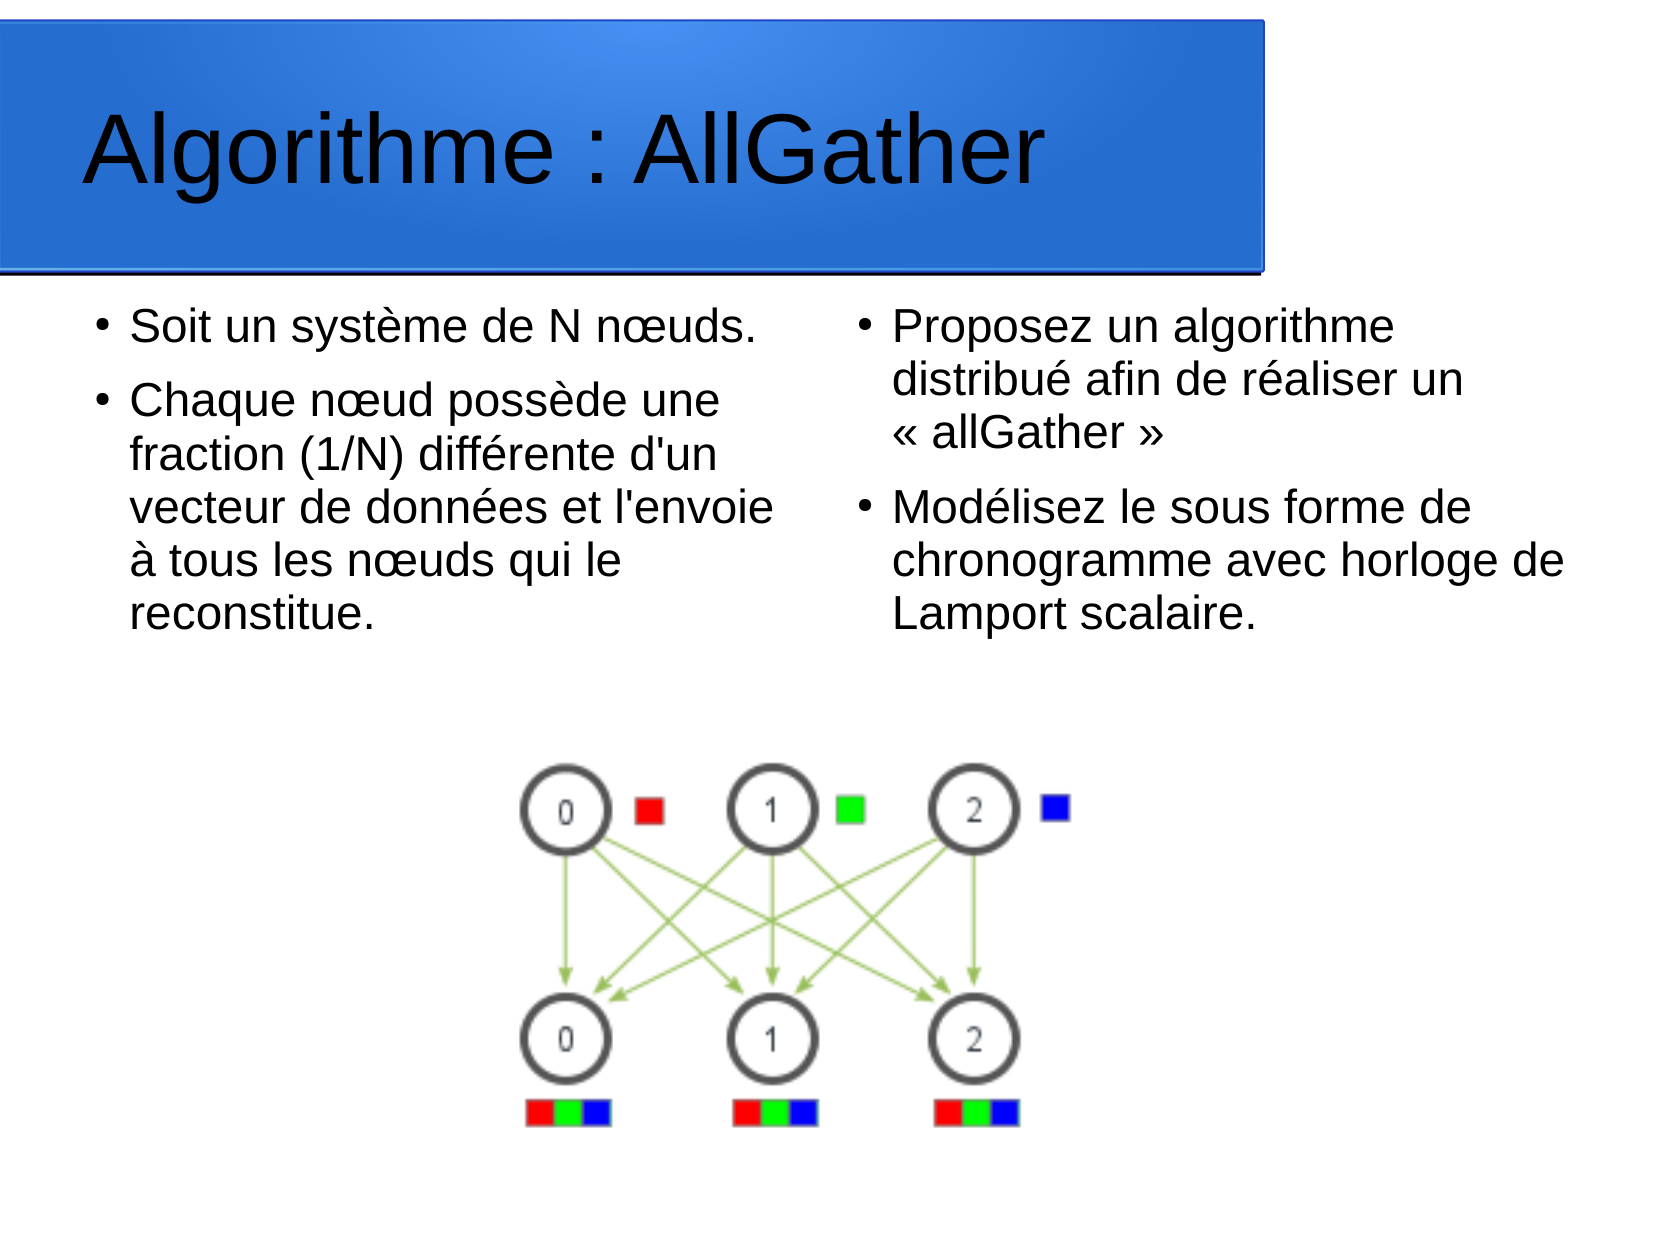

# Algorithme : AllGather
Soit un système de N nœuds.
Chaque nœud possède une fraction (1/N) différente d'un vecteur de données et l'envoie à tous les nœuds qui le reconstitue.
Proposez un algorithme distribué afin de réaliser un « allGather »
Modélisez le sous forme de chronogramme avec horloge de Lamport scalaire.